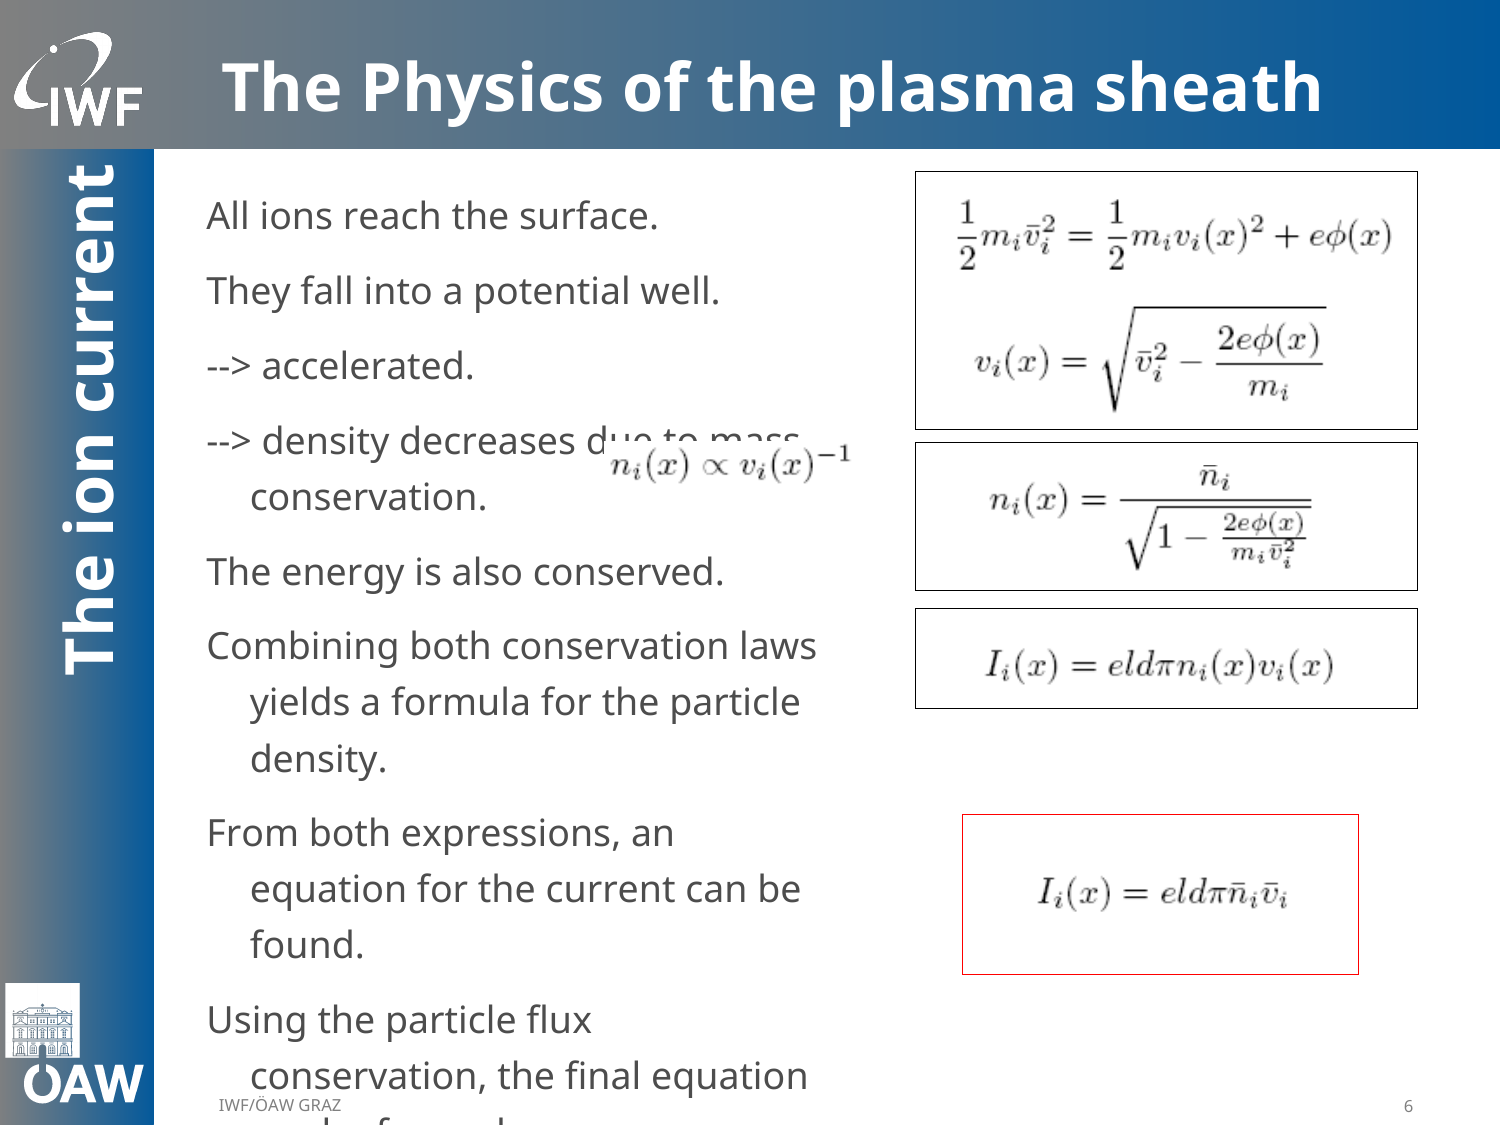

The Physics of the plasma sheath
# All ions reach the surface.
They fall into a potential well.
--> accelerated.
--> density decreases due to mass conservation.
The energy is also conserved.
Combining both conservation laws yields a formula for the particle density.
From both expressions, an equation for the current can be found.
Using the particle flux conservation, the final equation can be formed.
The ion current
IWF/ÖAW GRAZ
6